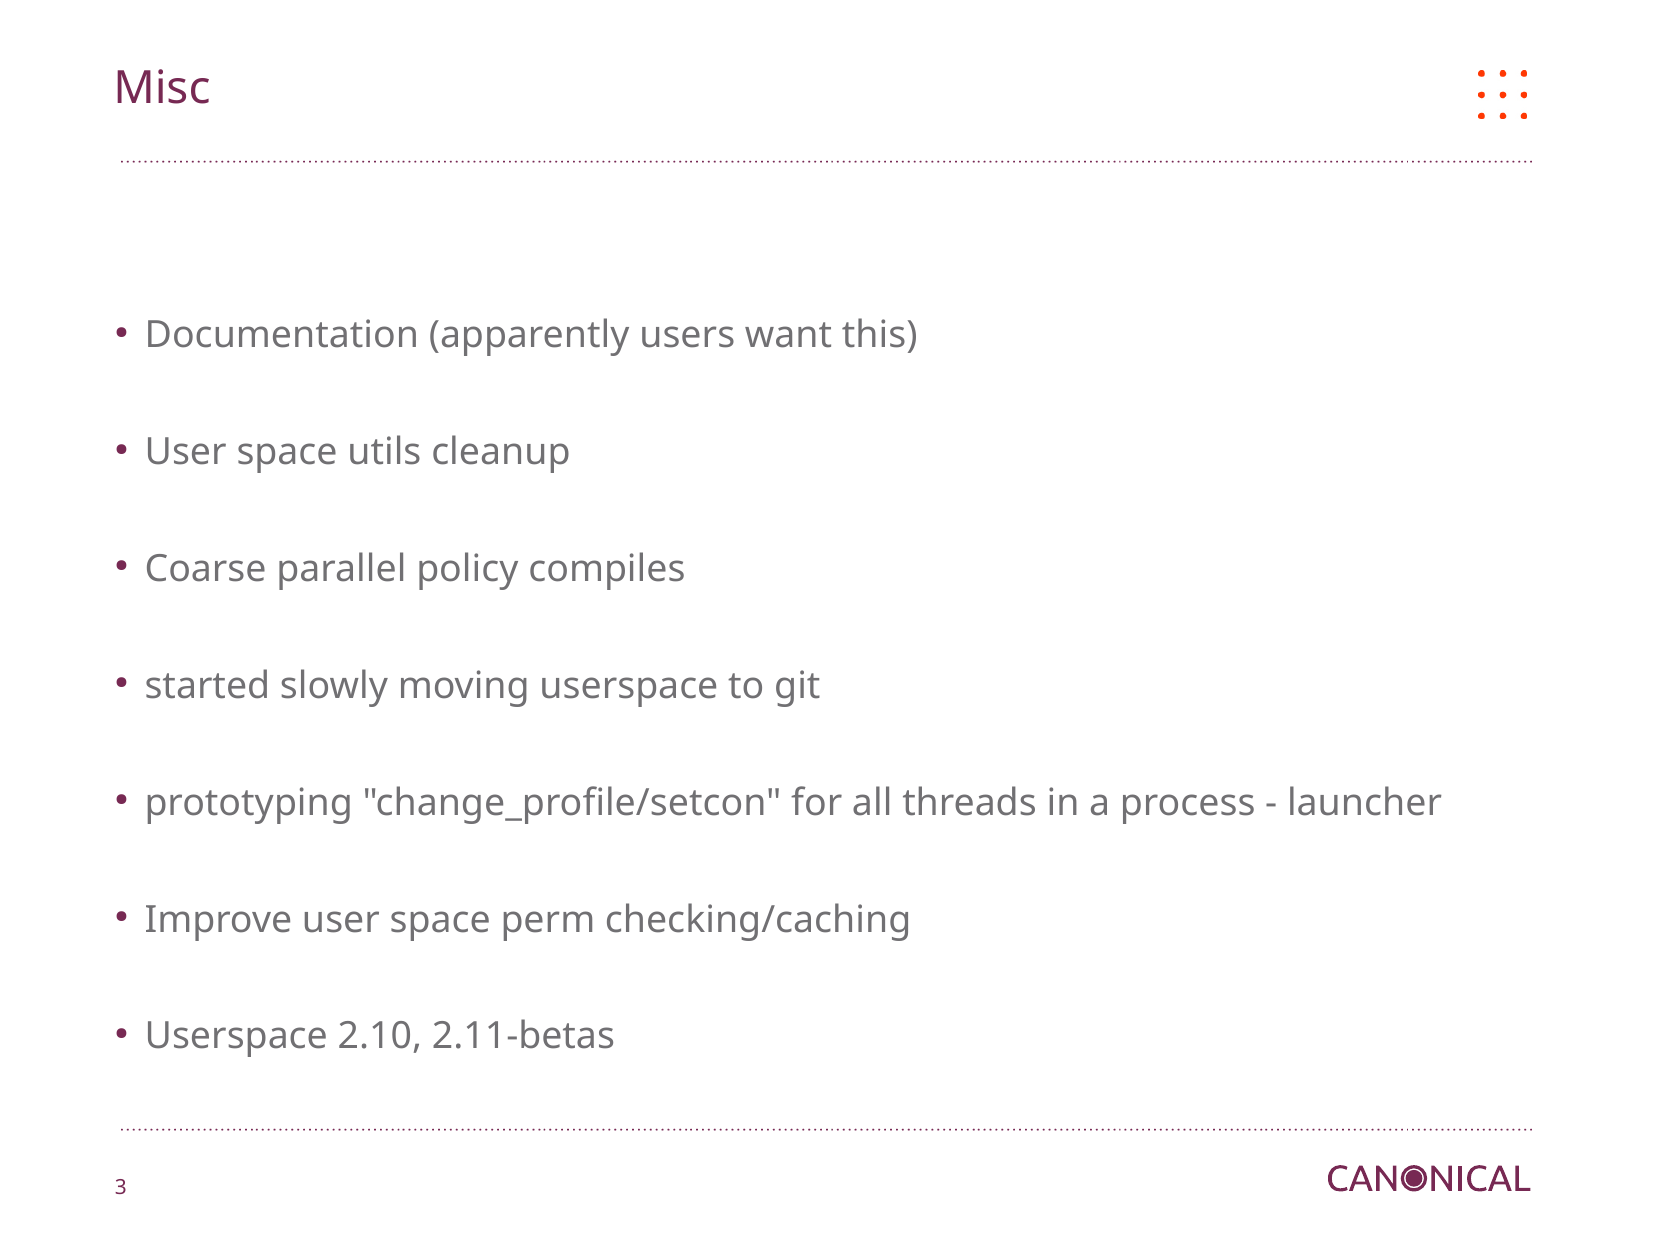

# Misc
Documentation (apparently users want this)
User space utils cleanup
Coarse parallel policy compiles
started slowly moving userspace to git
prototyping "change_profile/setcon" for all threads in a process - launcher
Improve user space perm checking/caching
Userspace 2.10, 2.11-betas
And Lots of bug fixing, and revision of ...